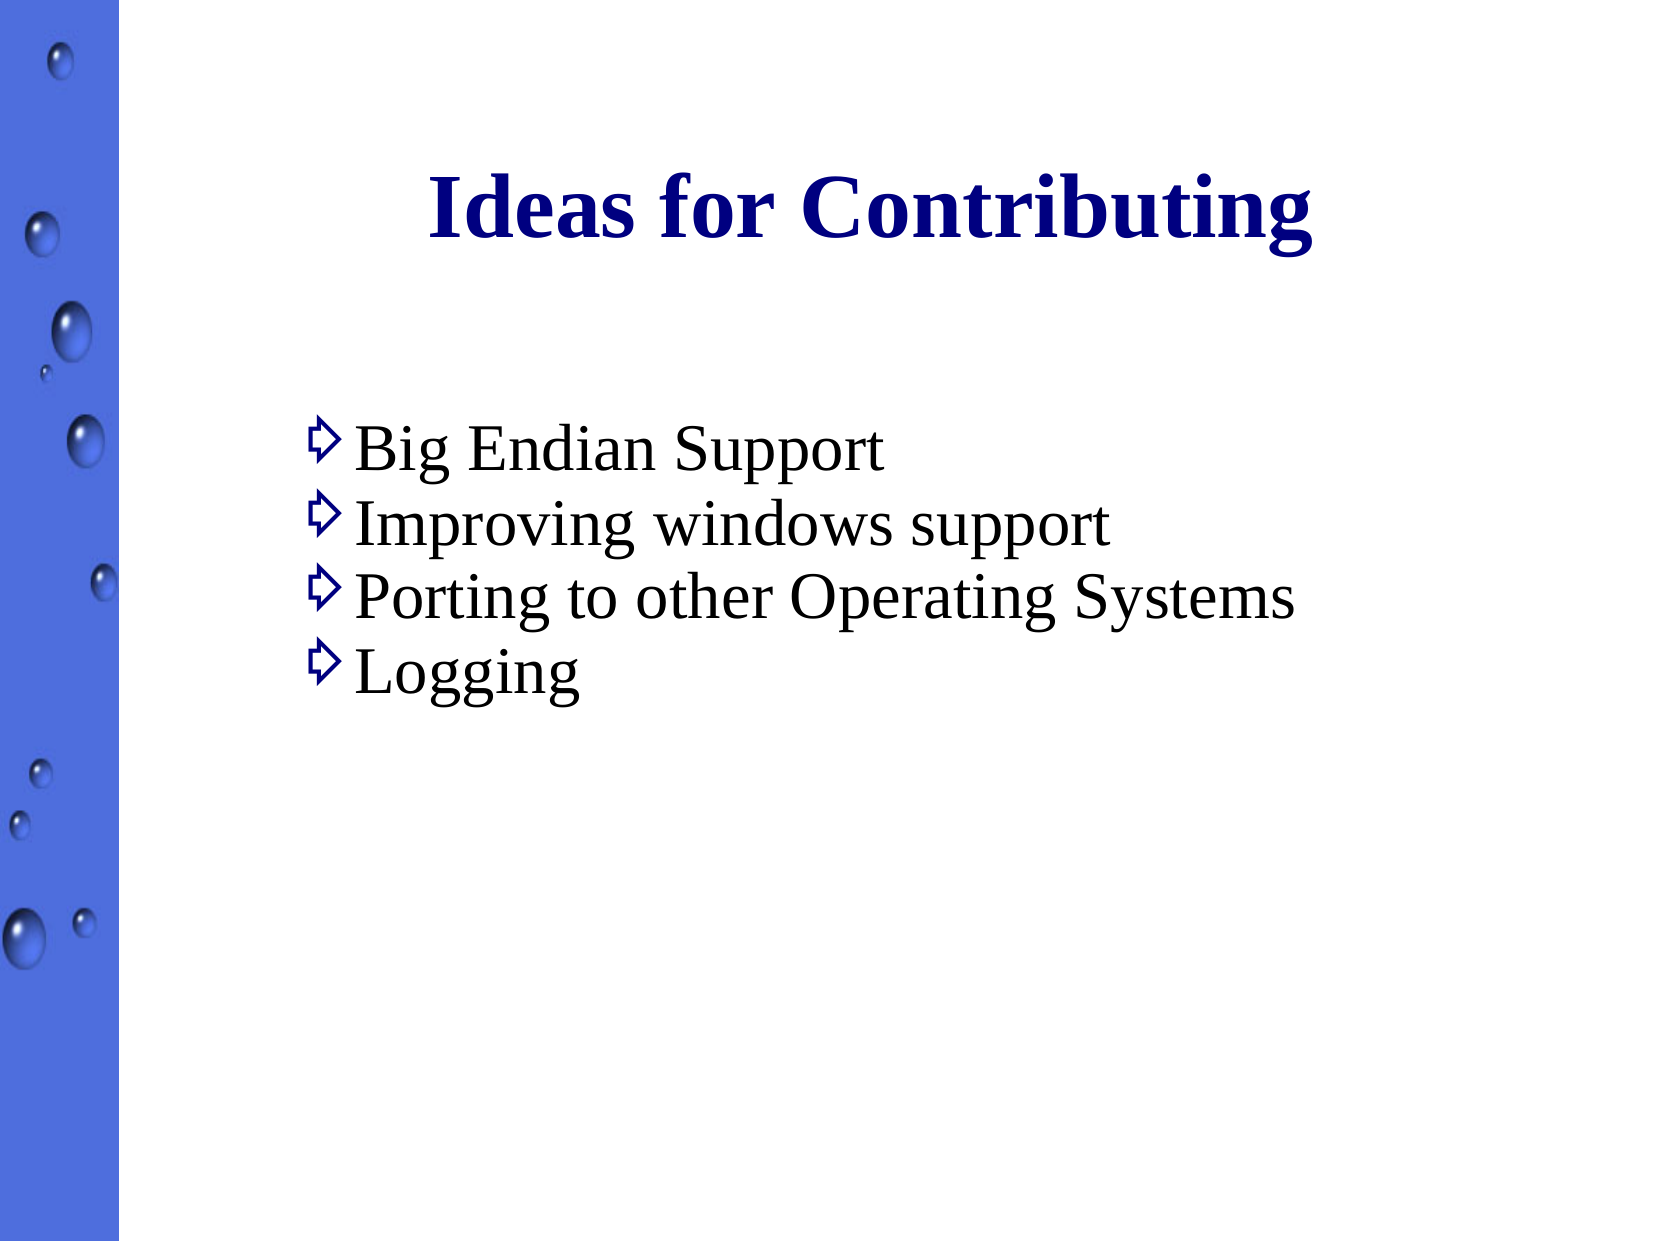

# Ideas for Contributing
Big Endian Support
Improving windows support
Porting to other Operating Systems
Logging